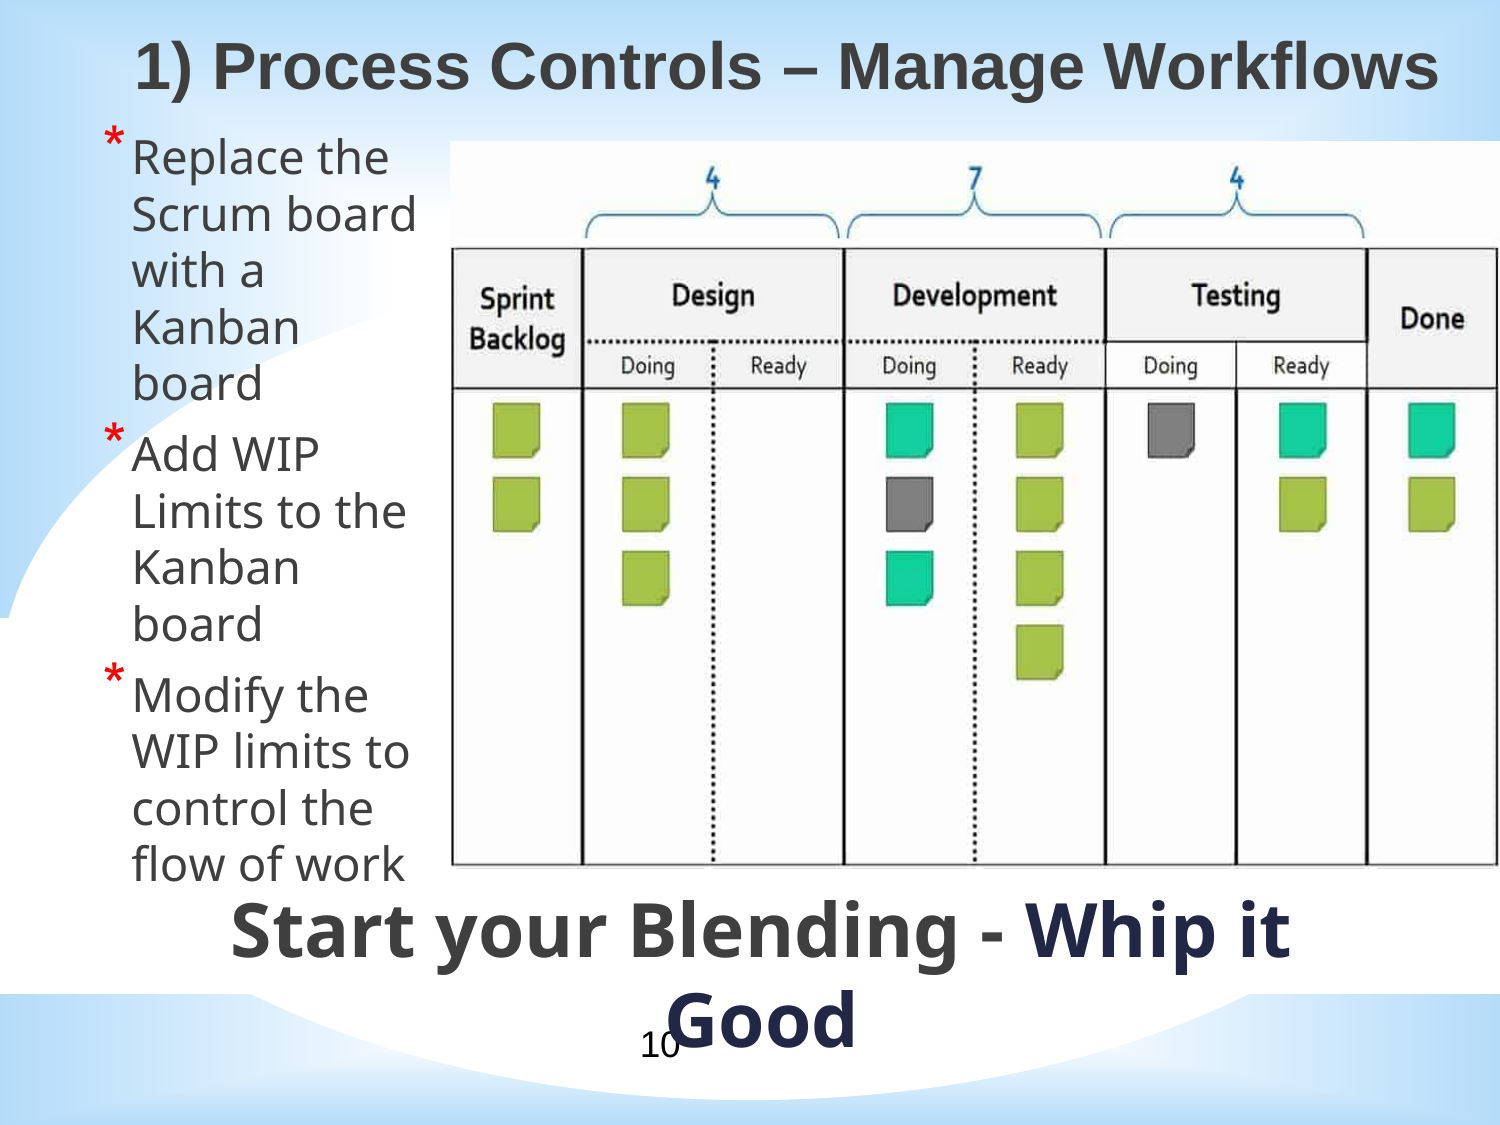

1) Process Controls – Manage Workflows
Replace the Scrum board with a Kanban board
Add WIP Limits to the Kanban board
Modify the WIP limits to control the flow of work
# Start your Blending - Whip it Good